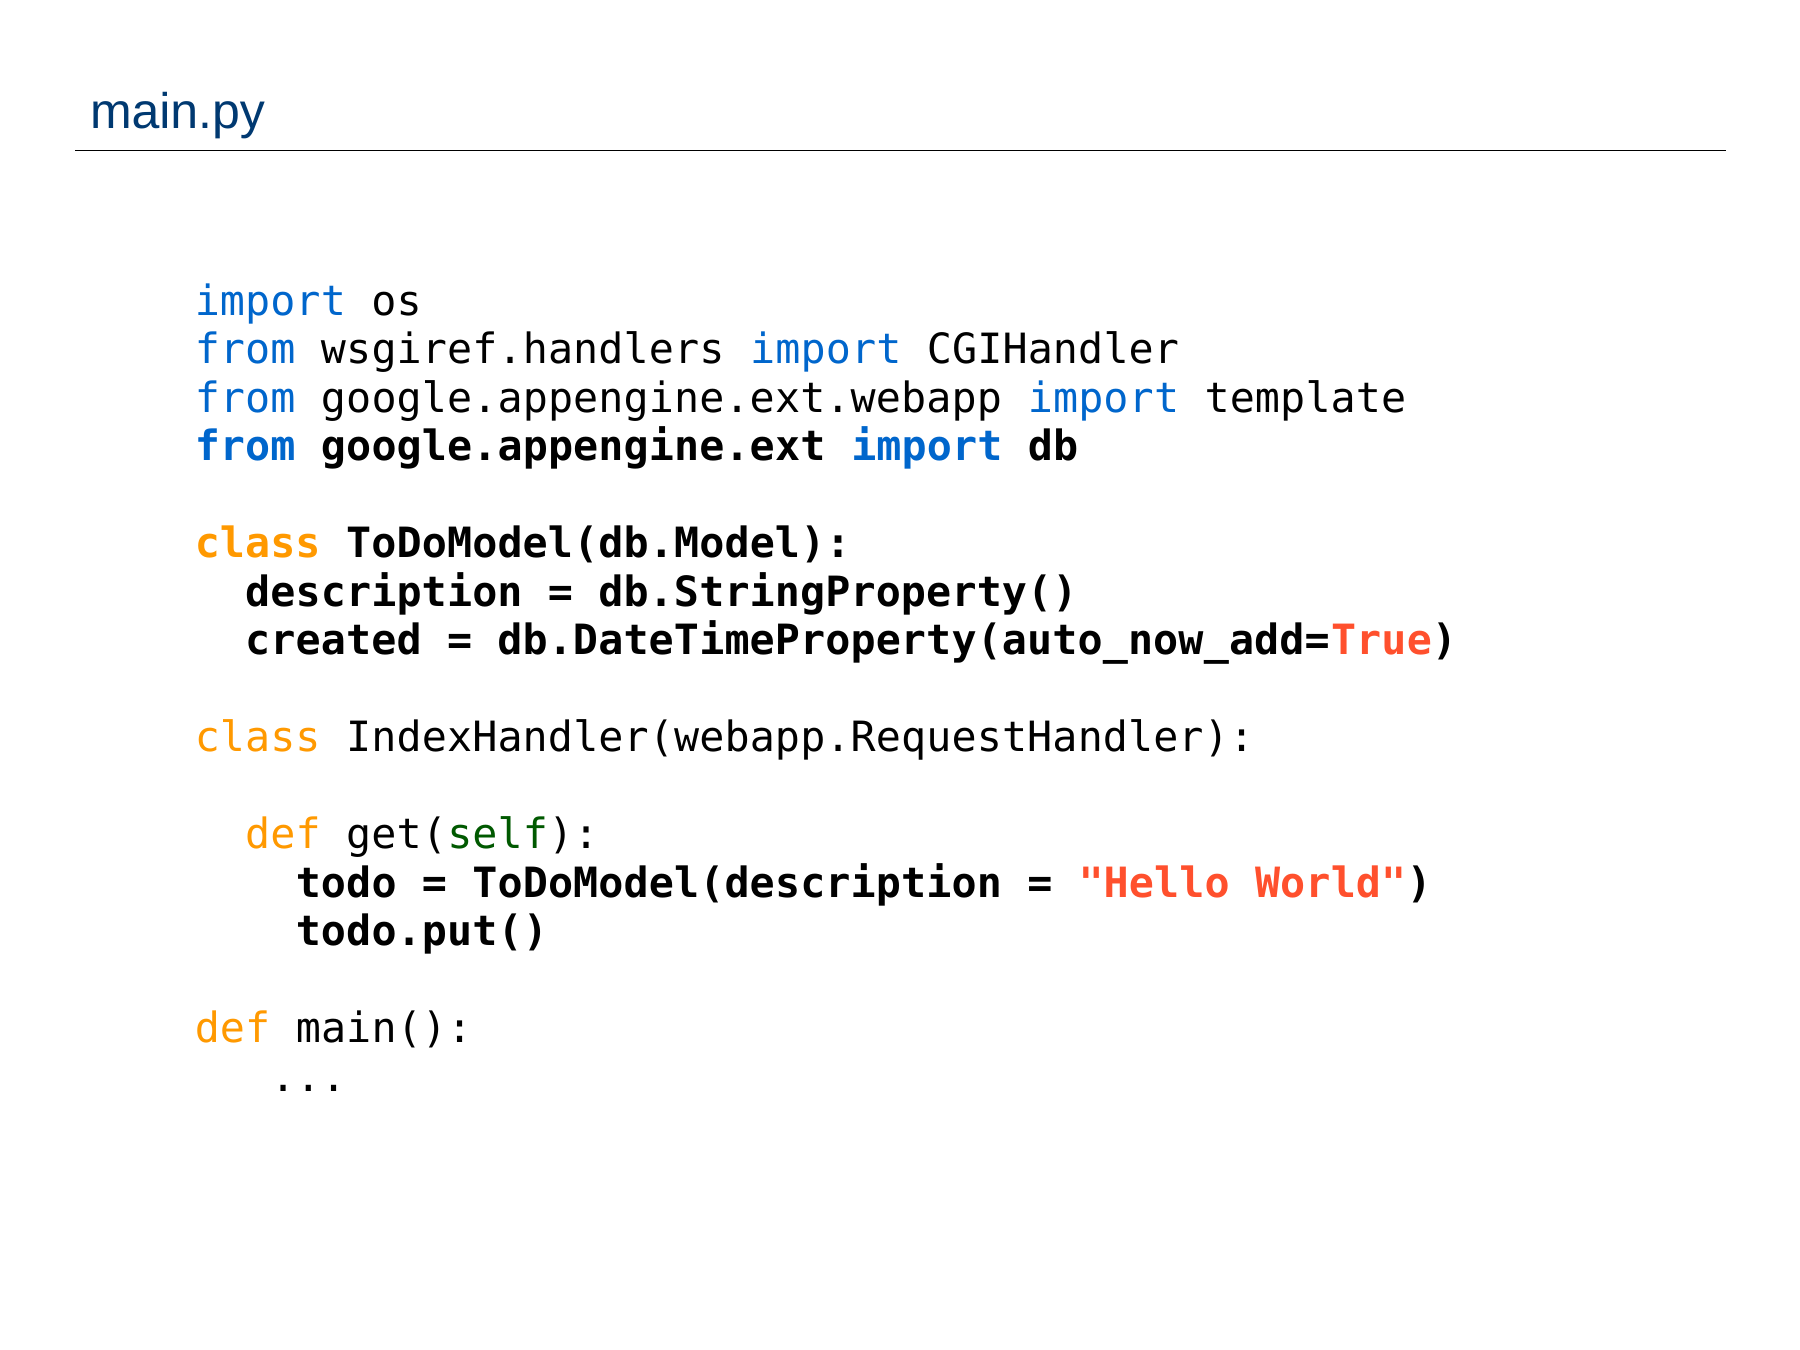

# main.py
import os
from wsgiref.handlers import CGIHandler
from google.appengine.ext.webapp import template
from google.appengine.ext import db
class ToDoModel(db.Model):
 description = db.StringProperty()
 created = db.DateTimeProperty(auto_now_add=True)
class IndexHandler(webapp.RequestHandler):
 def get(self):
 todo = ToDoModel(description = "Hello World")
 todo.put()
def main():
 ...